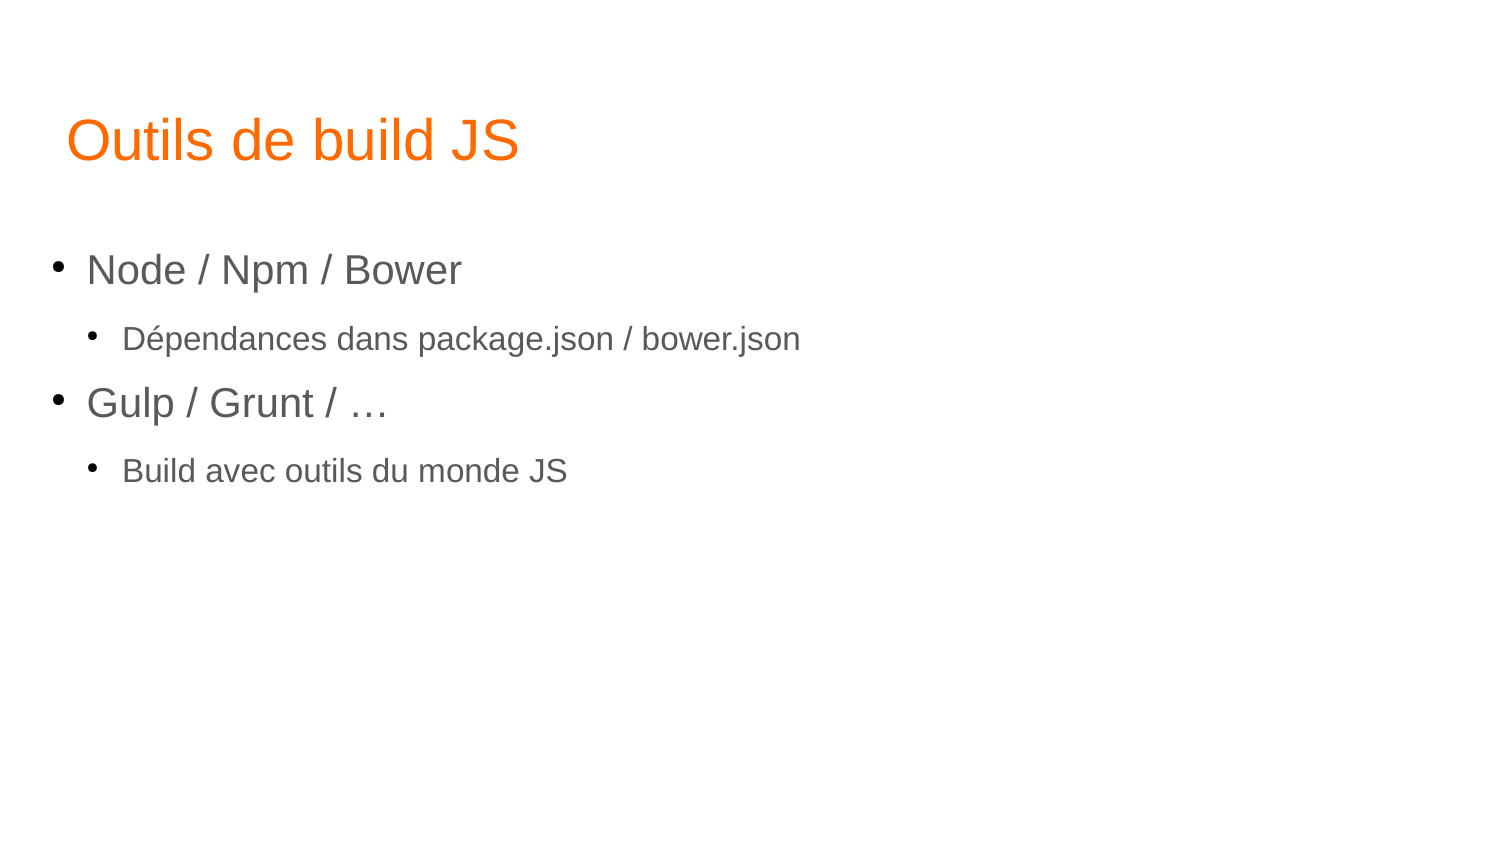

# Outils de build JS
Node / Npm / Bower
Dépendances dans package.json / bower.json
Gulp / Grunt / …
Build avec outils du monde JS